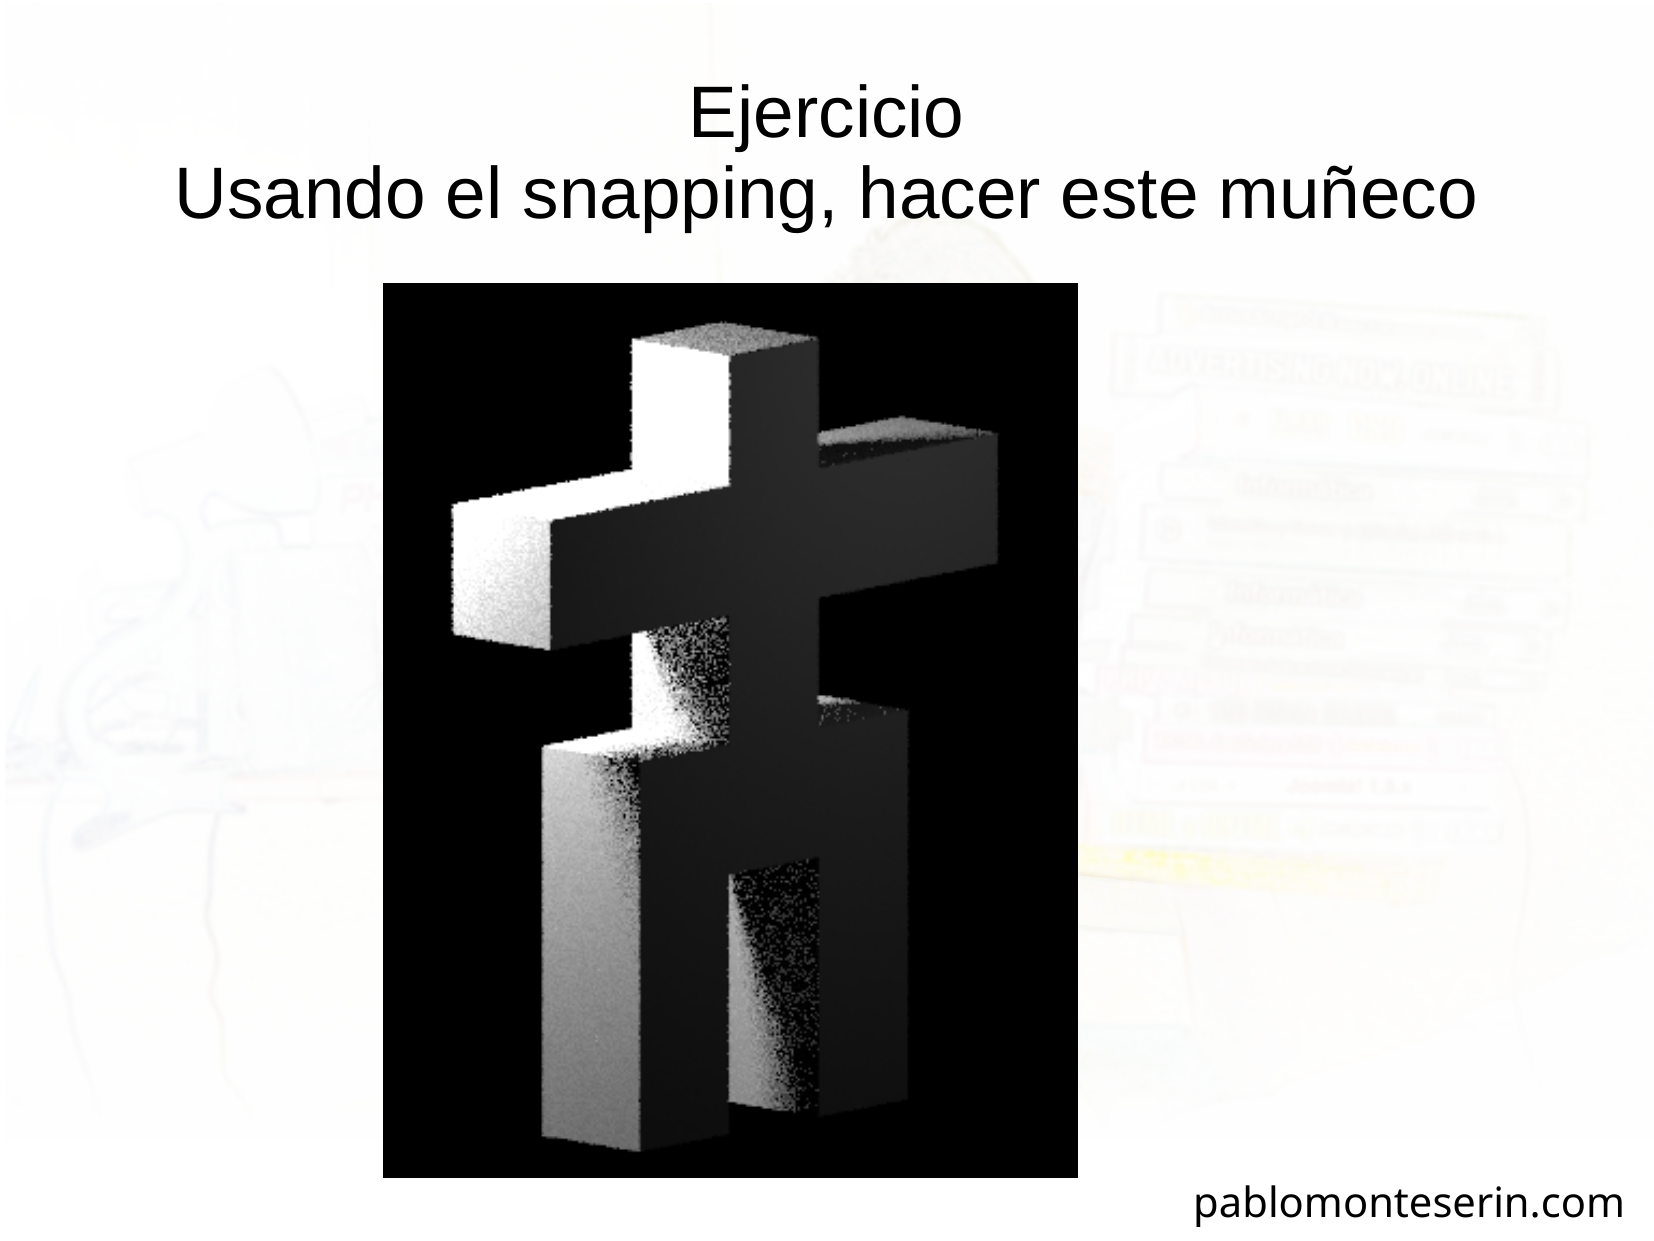

# Ejercicio Usando el snapping, hacer este muñeco